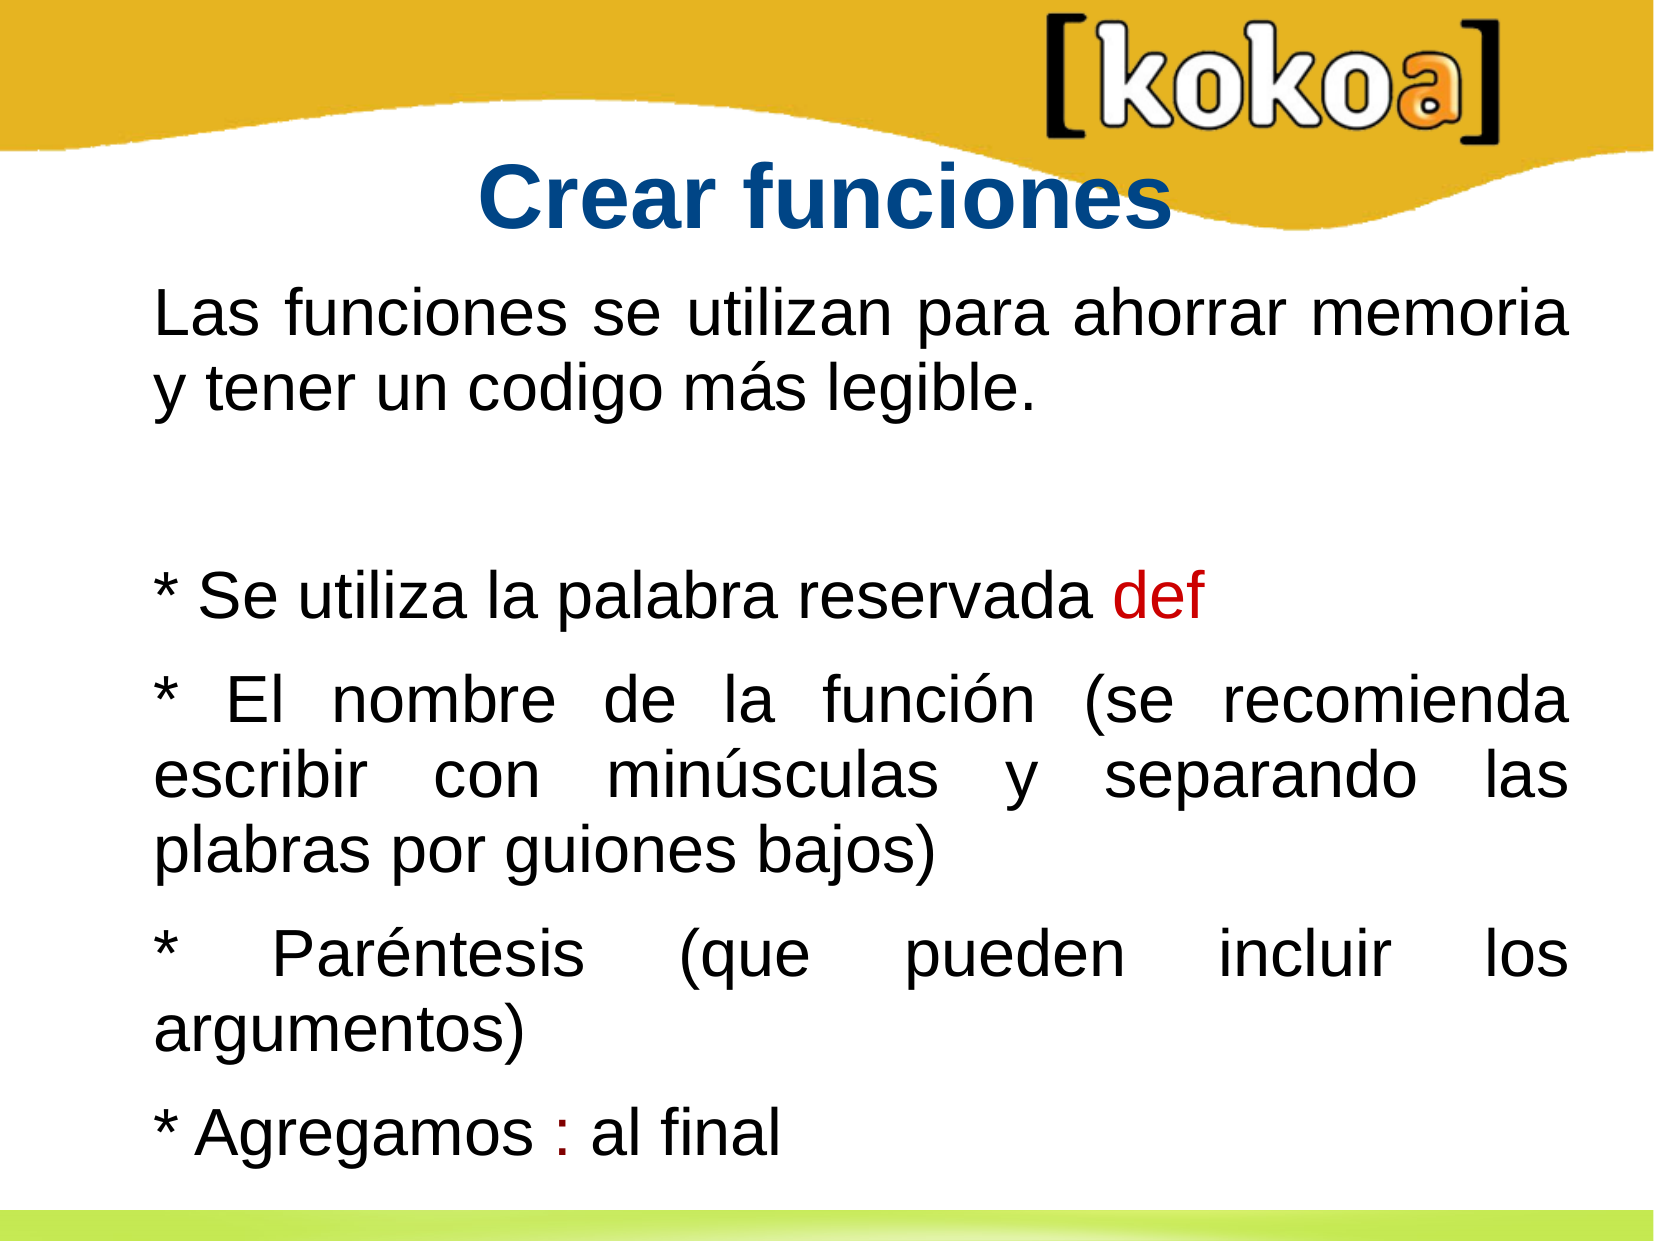

# Crear funciones
Las funciones se utilizan para ahorrar memoria y tener un codigo más legible.
* Se utiliza la palabra reservada def
* El nombre de la función (se recomienda escribir con minúsculas y separando las plabras por guiones bajos)
* Paréntesis (que pueden incluir los argumentos)
* Agregamos : al final